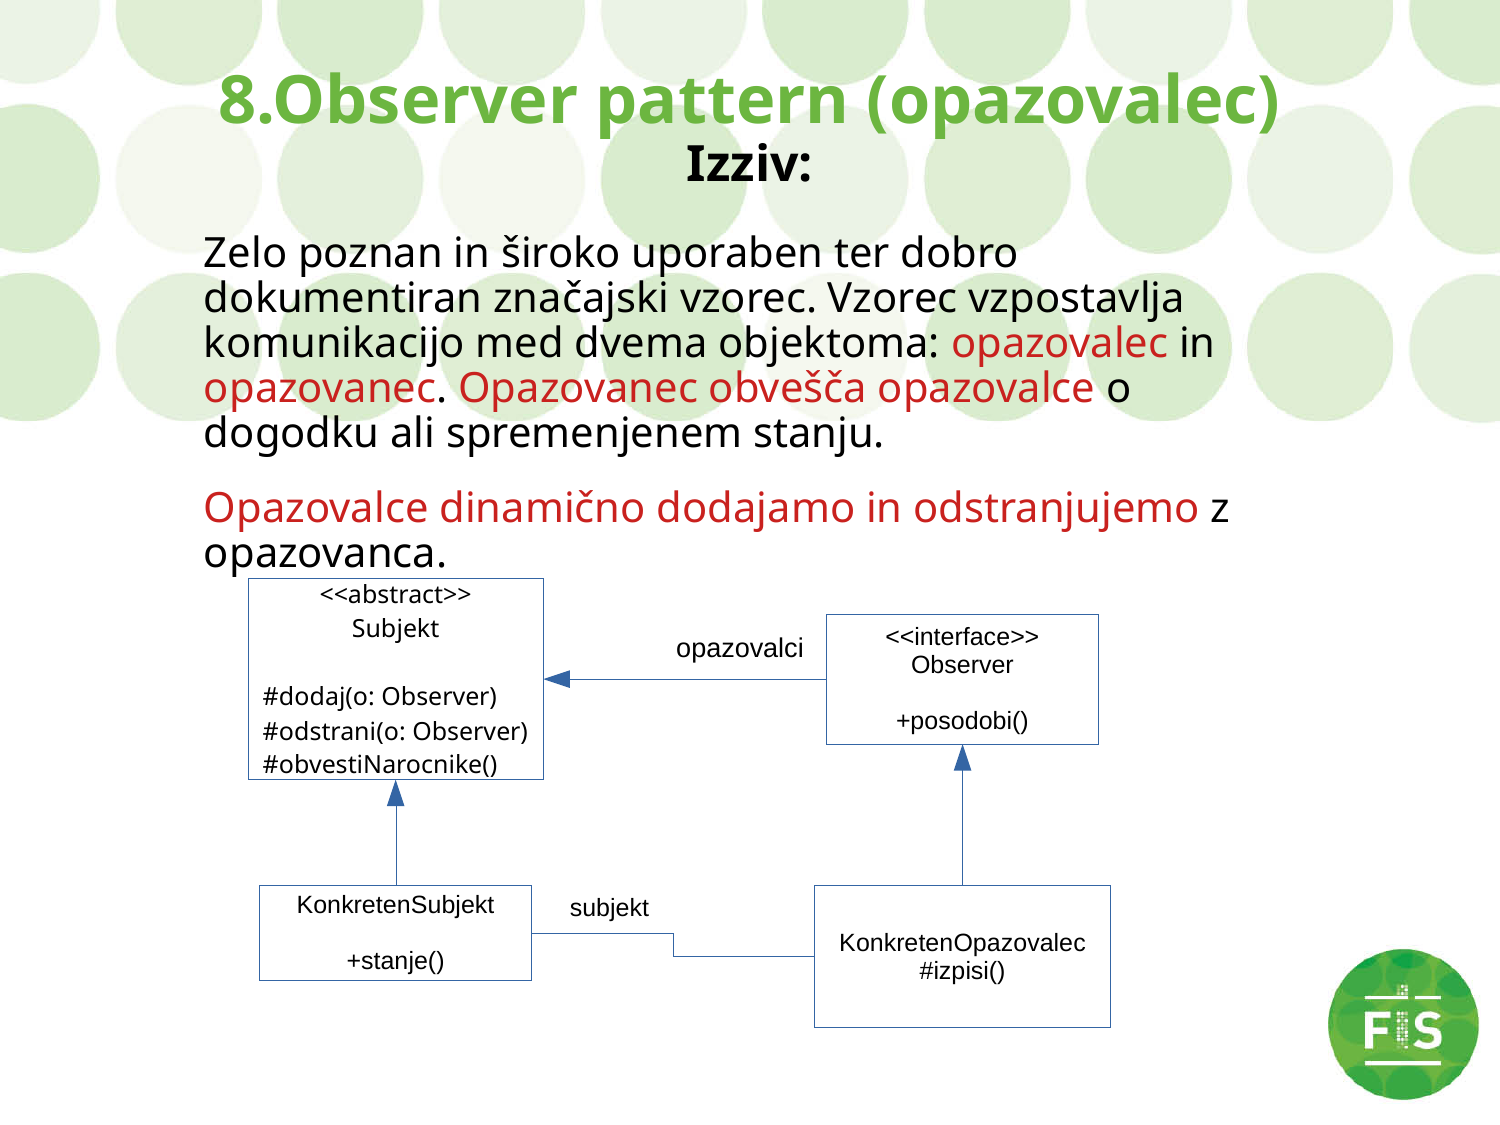

# 8.Observer pattern (opazovalec) Izziv:
Zelo poznan in široko uporaben ter dobro dokumentiran značajski vzorec. Vzorec vzpostavlja komunikacijo med dvema objektoma: opazovalec in opazovanec. Opazovanec obvešča opazovalce o dogodku ali spremenjenem stanju.
Opazovalce dinamično dodajamo in odstranjujemo z opazovanca.
<<abstract>>
Subjekt
#dodaj(o: Observer)
#odstrani(o: Observer)
#obvestiNarocnike()
<<interface>>
Observer
+posodobi()
opazovalci
KonkretenSubjekt
+stanje()
subjekt
KonkretenOpazovalec
#izpisi()